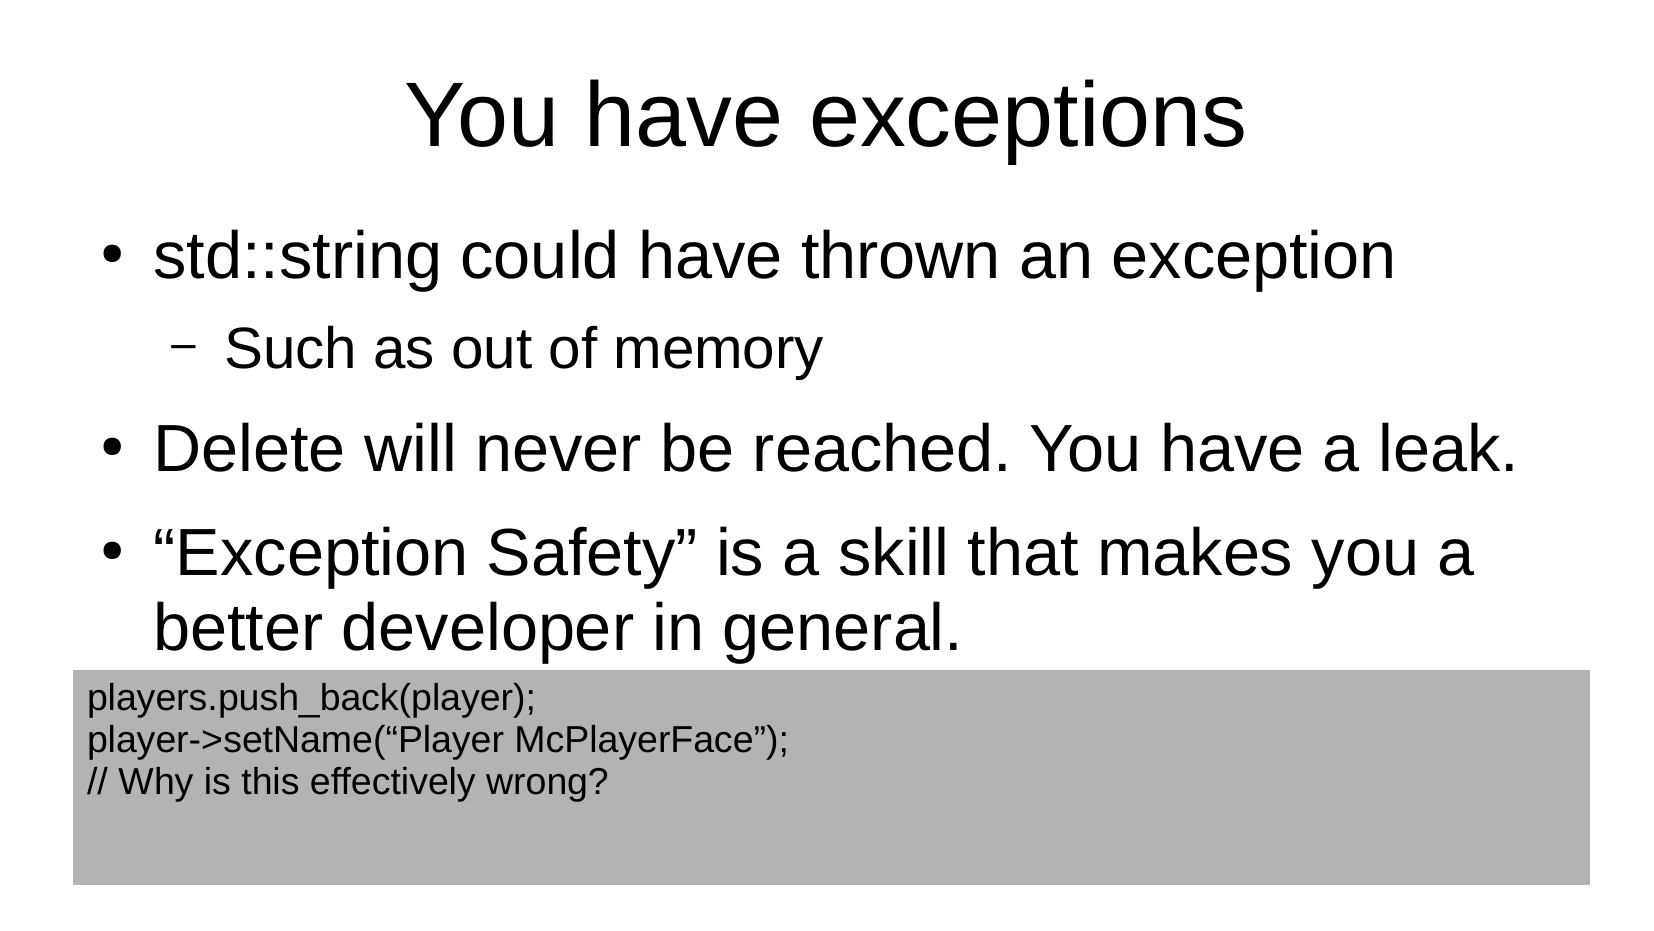

# You have exceptions
std::string could have thrown an exception
Such as out of memory
Delete will never be reached. You have a leak.
“Exception Safety” is a skill that makes you a better developer in general.
| players.push\_back(player); player->setName(“Player McPlayerFace”); // Why is this effectively wrong? |
| --- |